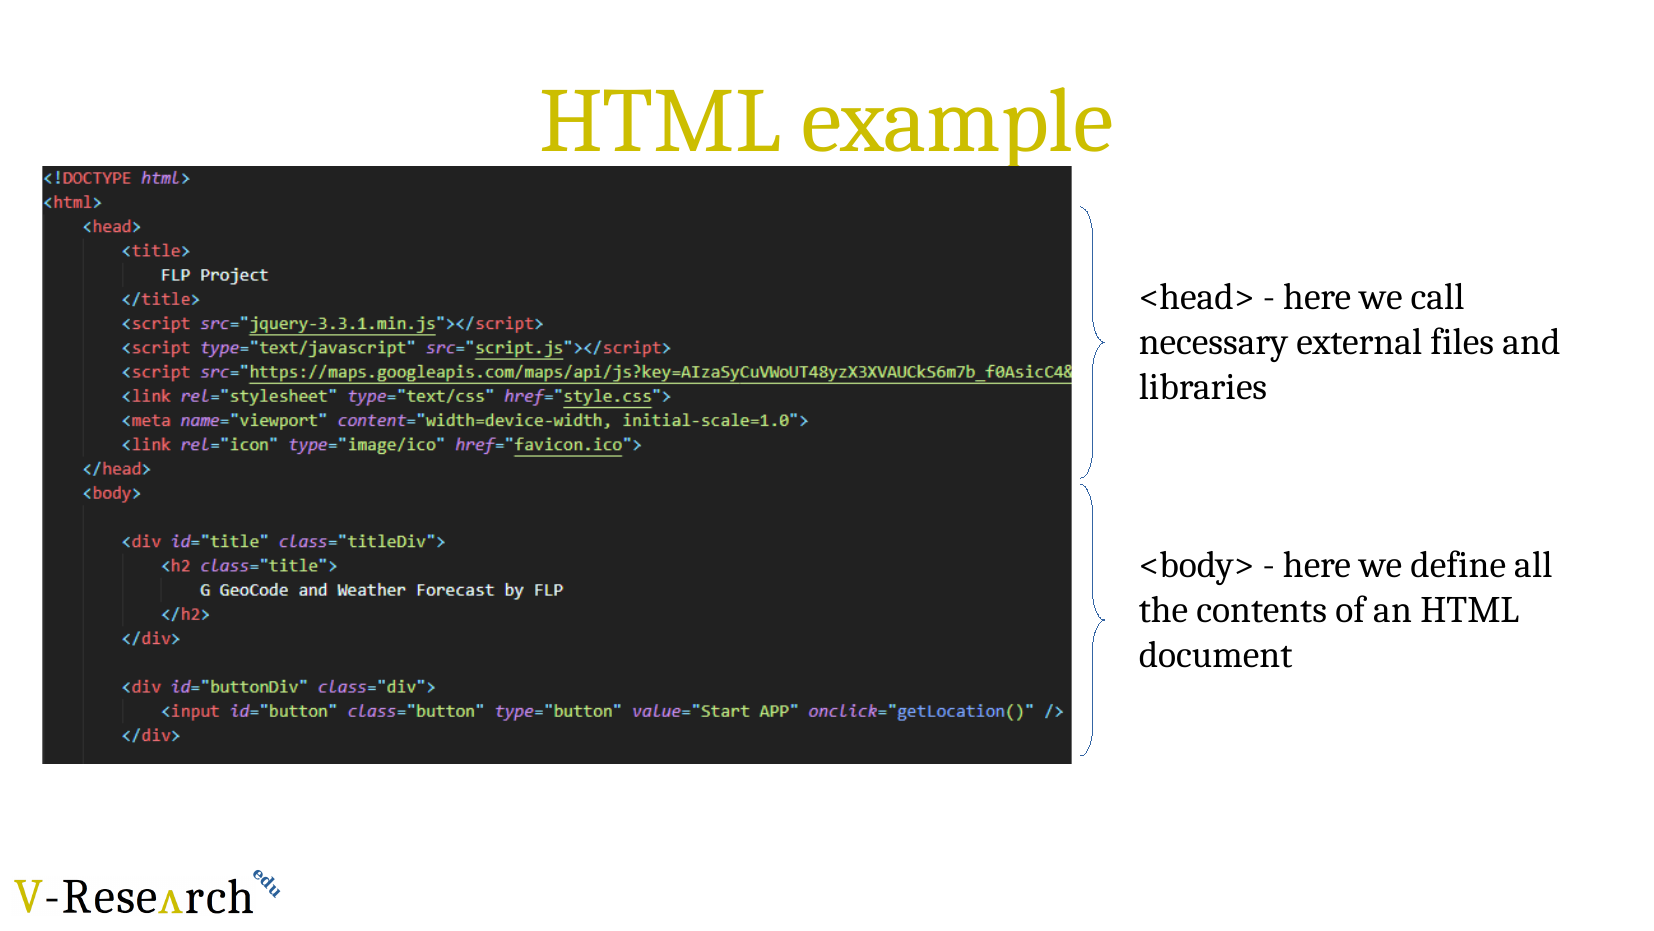

# HTML example
<head> - here we call necessary external files and libraries
<body> - here we define all the contents of an HTML document
edu